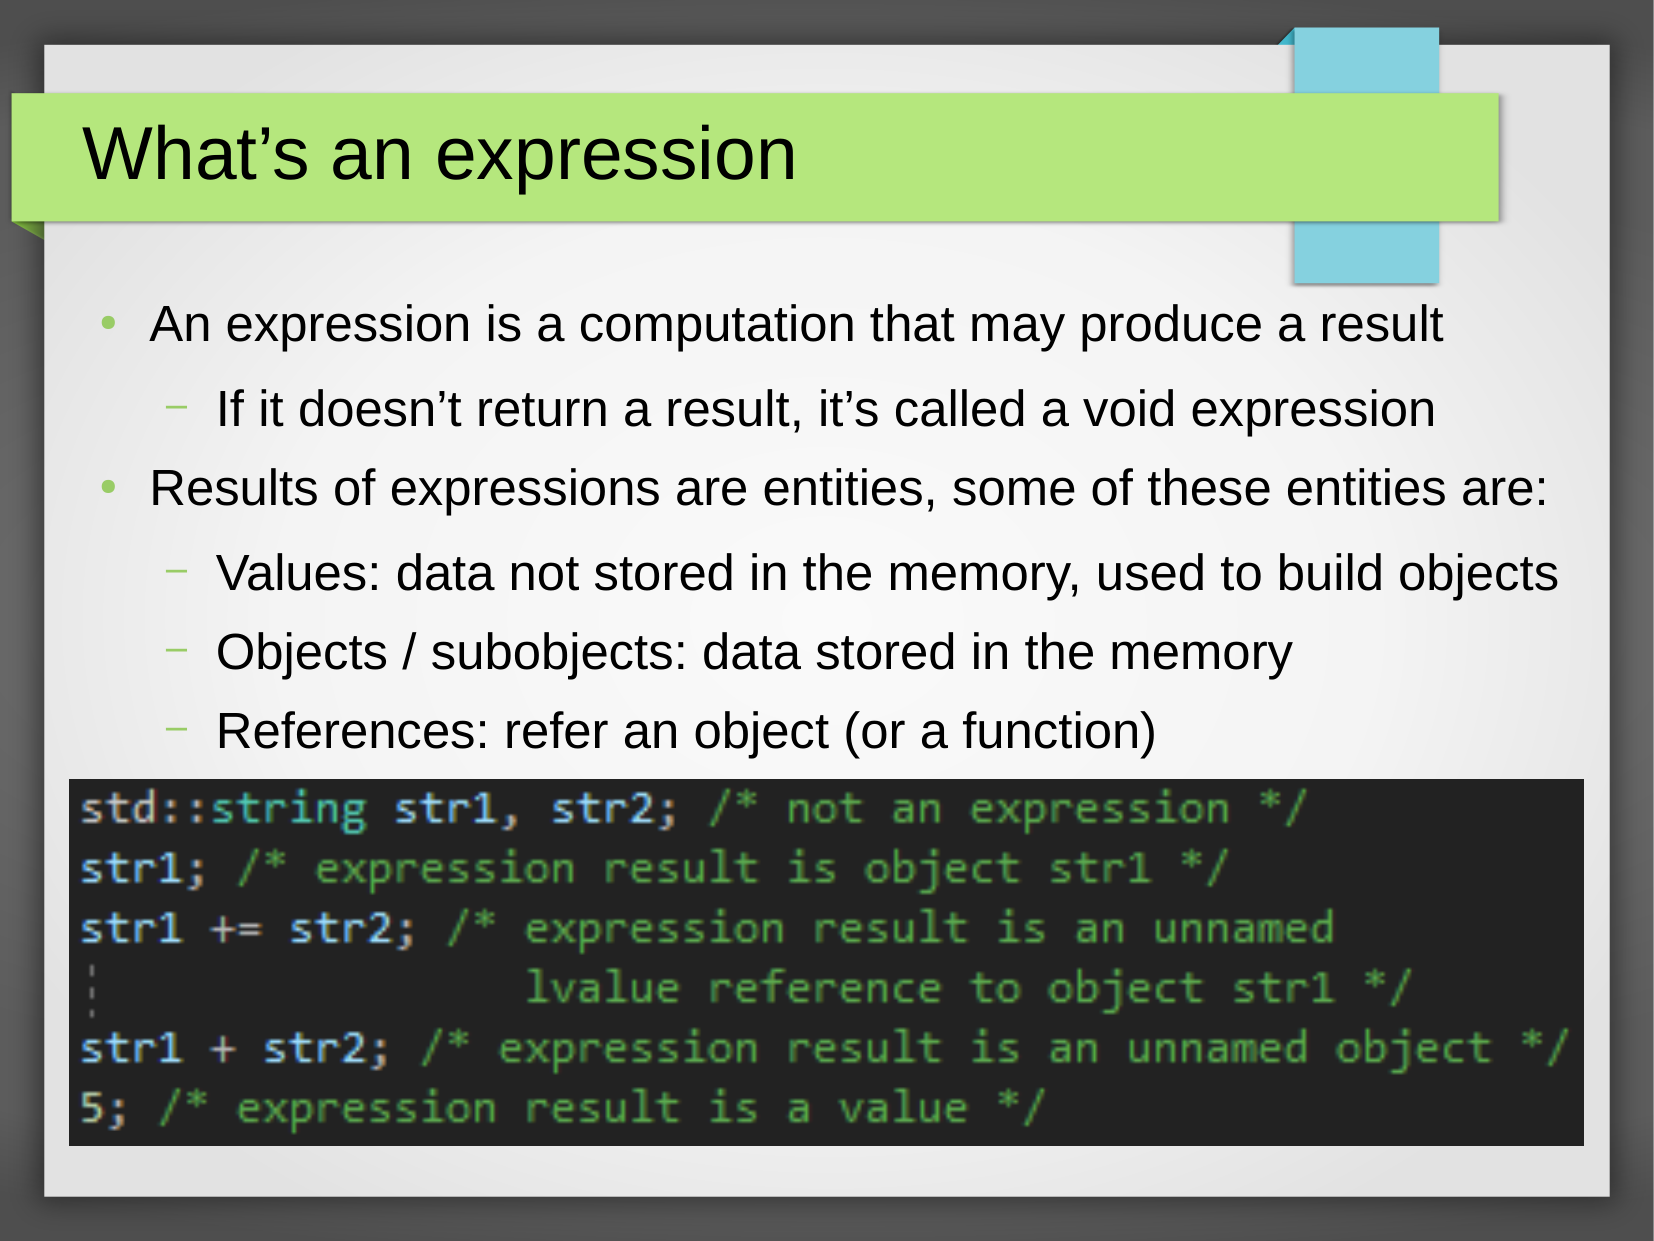

# What’s an expression
An expression is a computation that may produce a result
If it doesn’t return a result, it’s called a void expression
Results of expressions are entities, some of these entities are:
Values: data not stored in the memory, used to build objects
Objects / subobjects: data stored in the memory
References: refer an object (or a function)